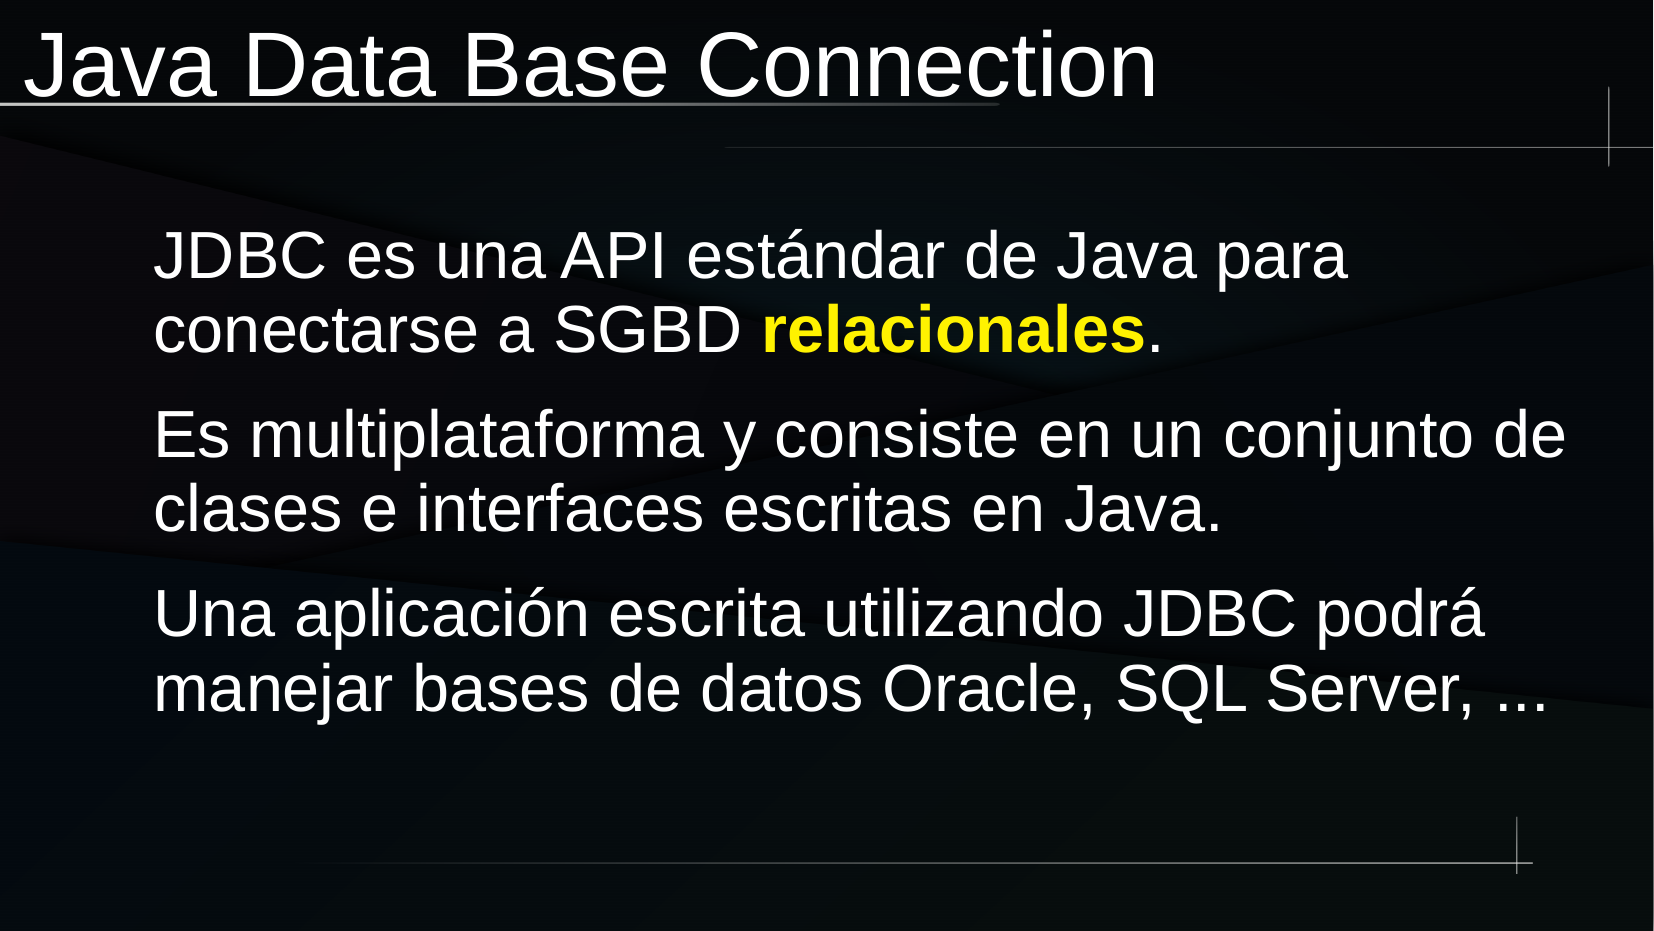

# Java Data Base Connection
JDBC es una API estándar de Java para conectarse a SGBD relacionales.
Es multiplataforma y consiste en un conjunto de clases e interfaces escritas en Java.
Una aplicación escrita utilizando JDBC podrá manejar bases de datos Oracle, SQL Server, ...